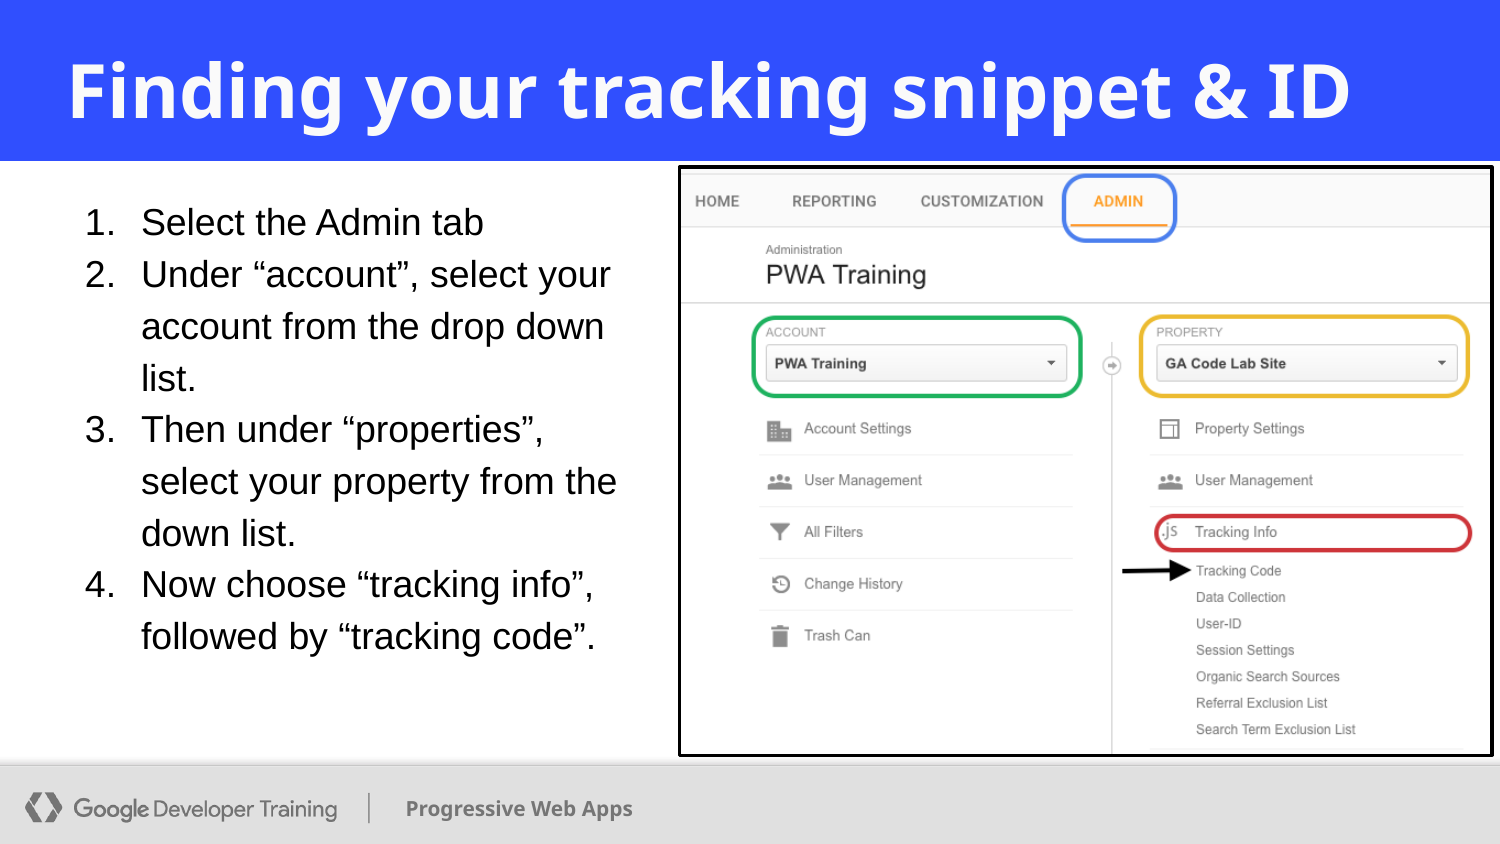

# Finding your tracking snippet & ID
Select the Admin tab
Under “account”, select your account from the drop down list.
Then under “properties”, select your property from the down list.
Now choose “tracking info”, followed by “tracking code”.